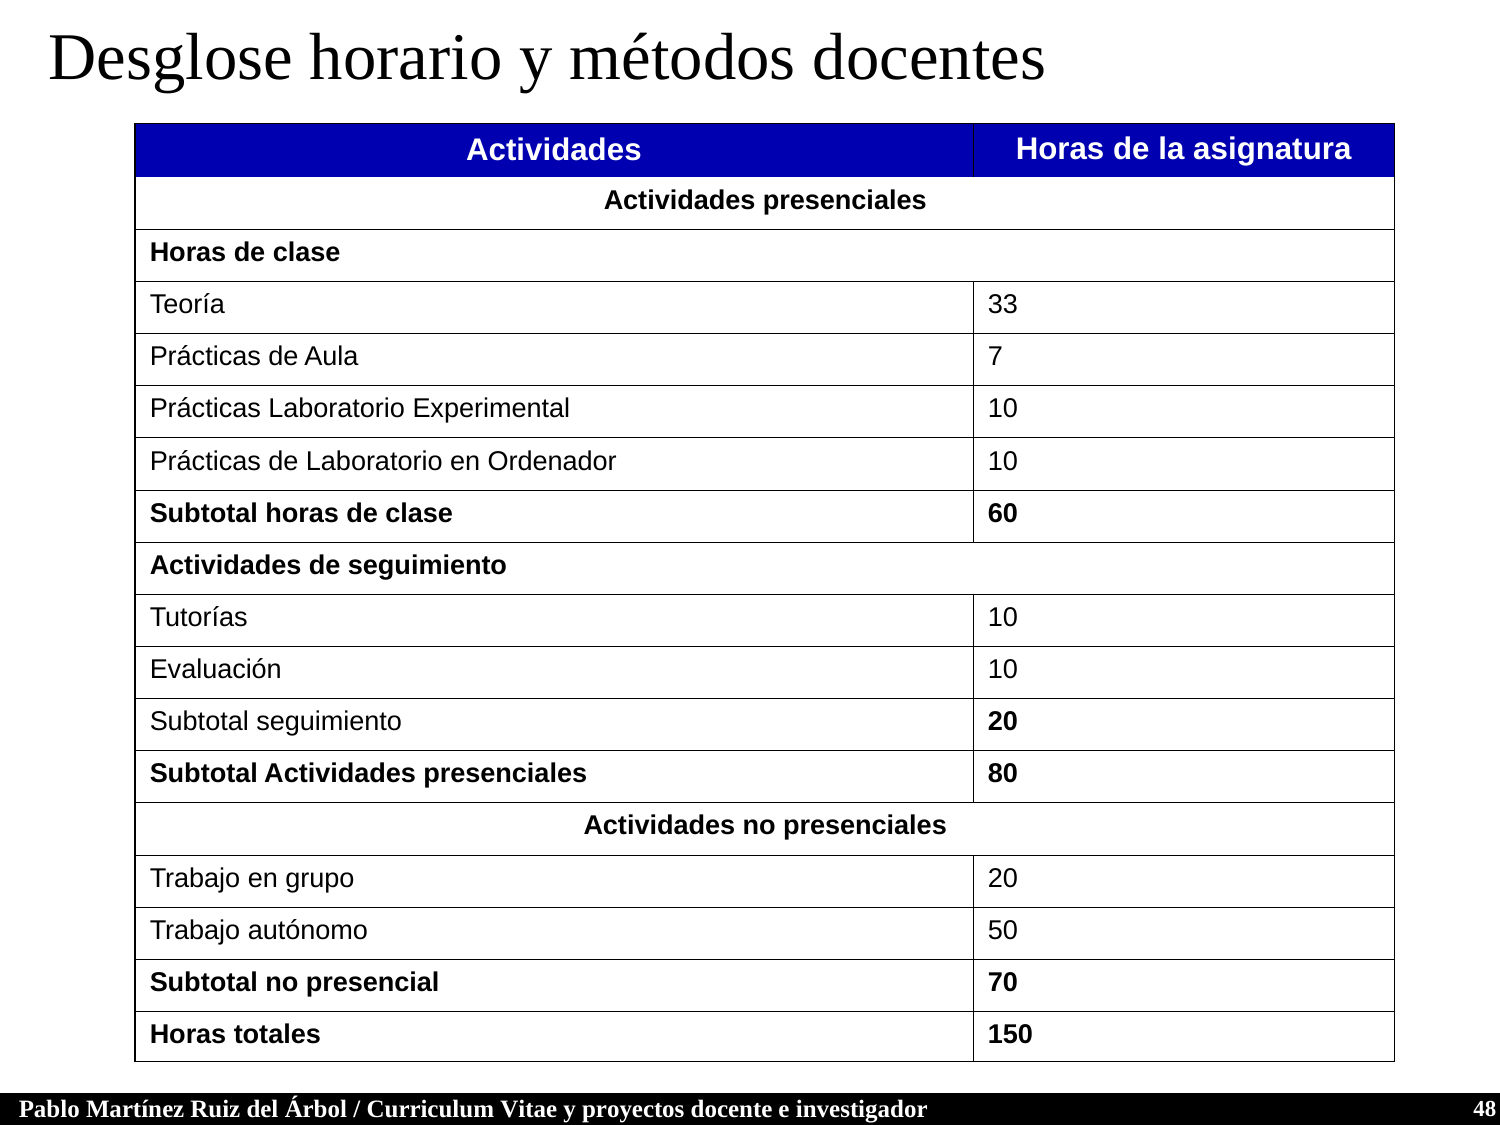

Desglose horario y métodos docentes
| Actividades | Horas de la asignatura |
| --- | --- |
| Actividades presenciales | |
| Horas de clase | |
| Teoría | 33 |
| Prácticas de Aula | 7 |
| Prácticas Laboratorio Experimental | 10 |
| Prácticas de Laboratorio en Ordenador | 10 |
| Subtotal horas de clase | 60 |
| Actividades de seguimiento | |
| Tutorías | 10 |
| Evaluación | 10 |
| Subtotal seguimiento | 20 |
| Subtotal Actividades presenciales | 80 |
| Actividades no presenciales | |
| Trabajo en grupo | 20 |
| Trabajo autónomo | 50 |
| Subtotal no presencial | 70 |
| Horas totales | 150 |
48